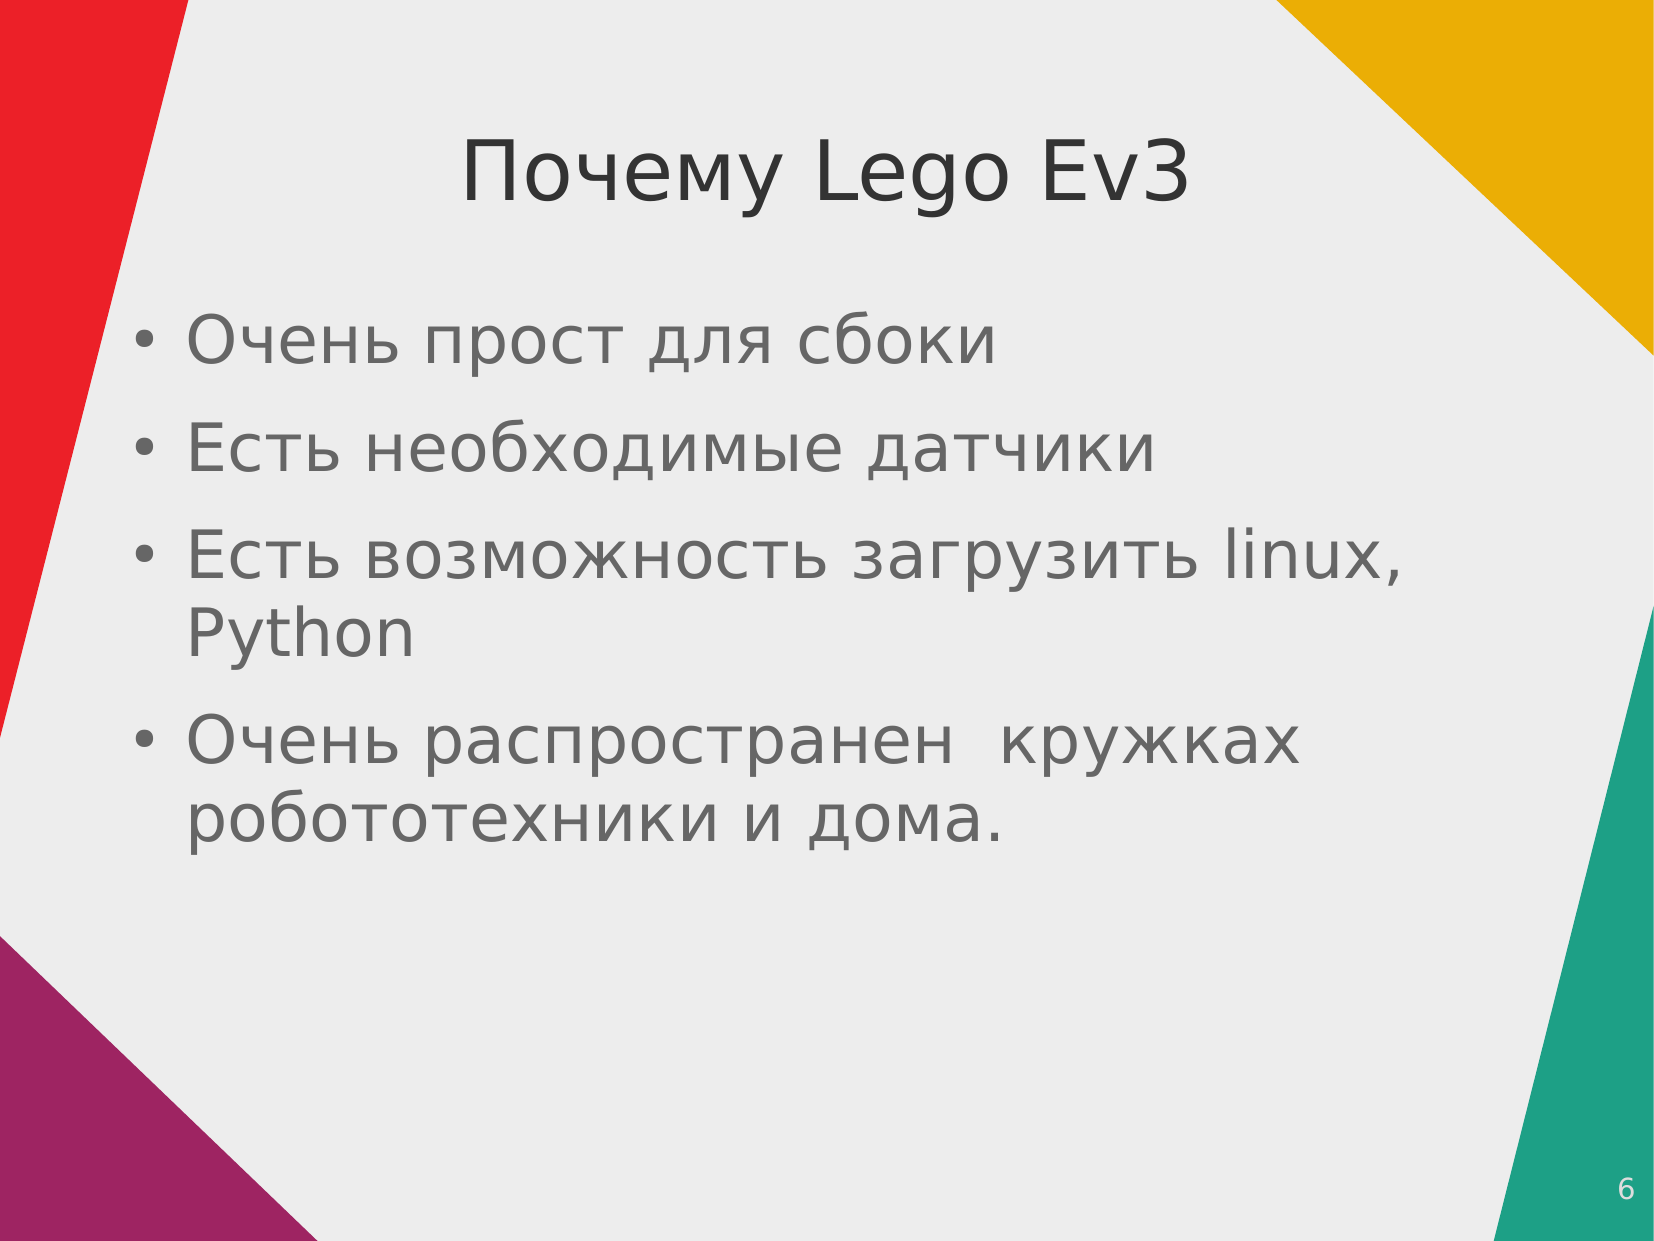

# Почему Lego Ev3
Очень прост для сбоки
Есть необходимые датчики
Есть возможность загрузить linux, Python
Очень распространен кружках робототехники и дома.
6